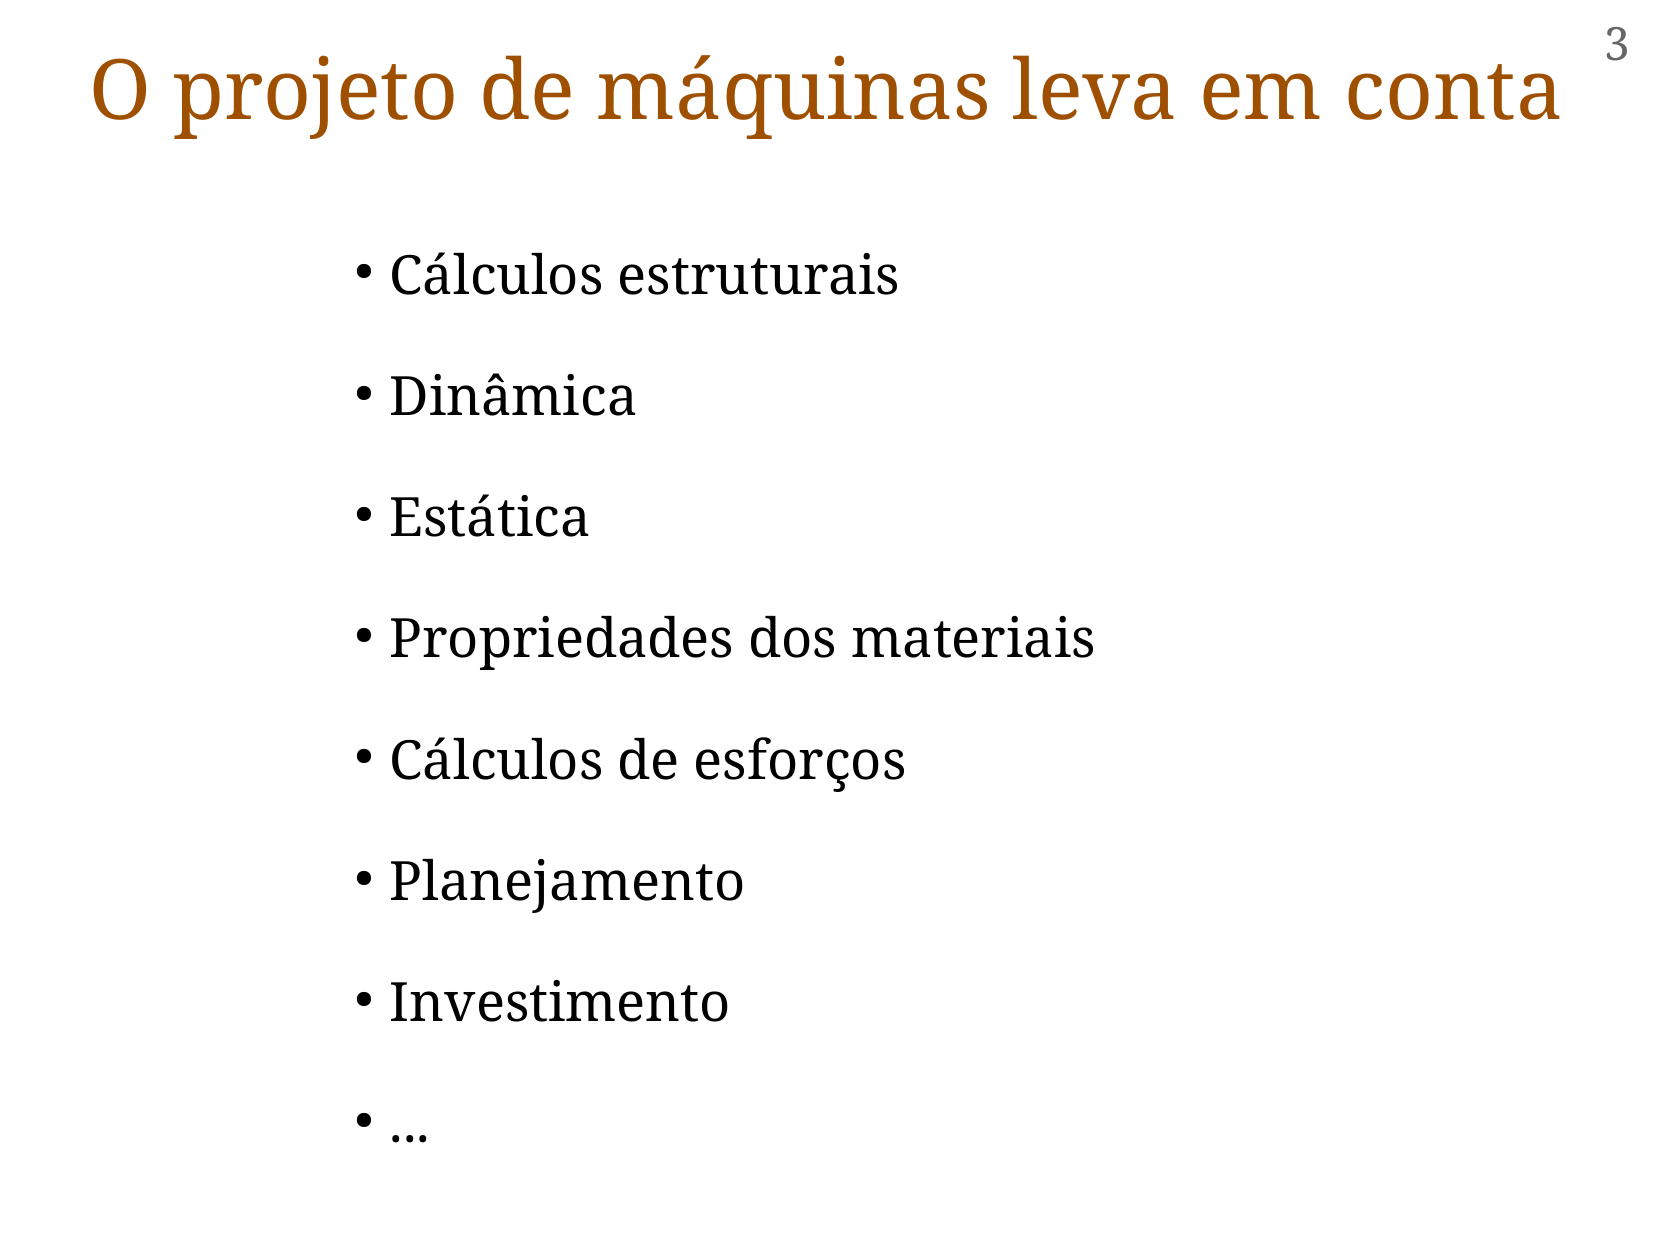

3
# O projeto de máquinas leva em conta
Cálculos estruturais
Dinâmica
Estática
Propriedades dos materiais
Cálculos de esforços
Planejamento
Investimento
...